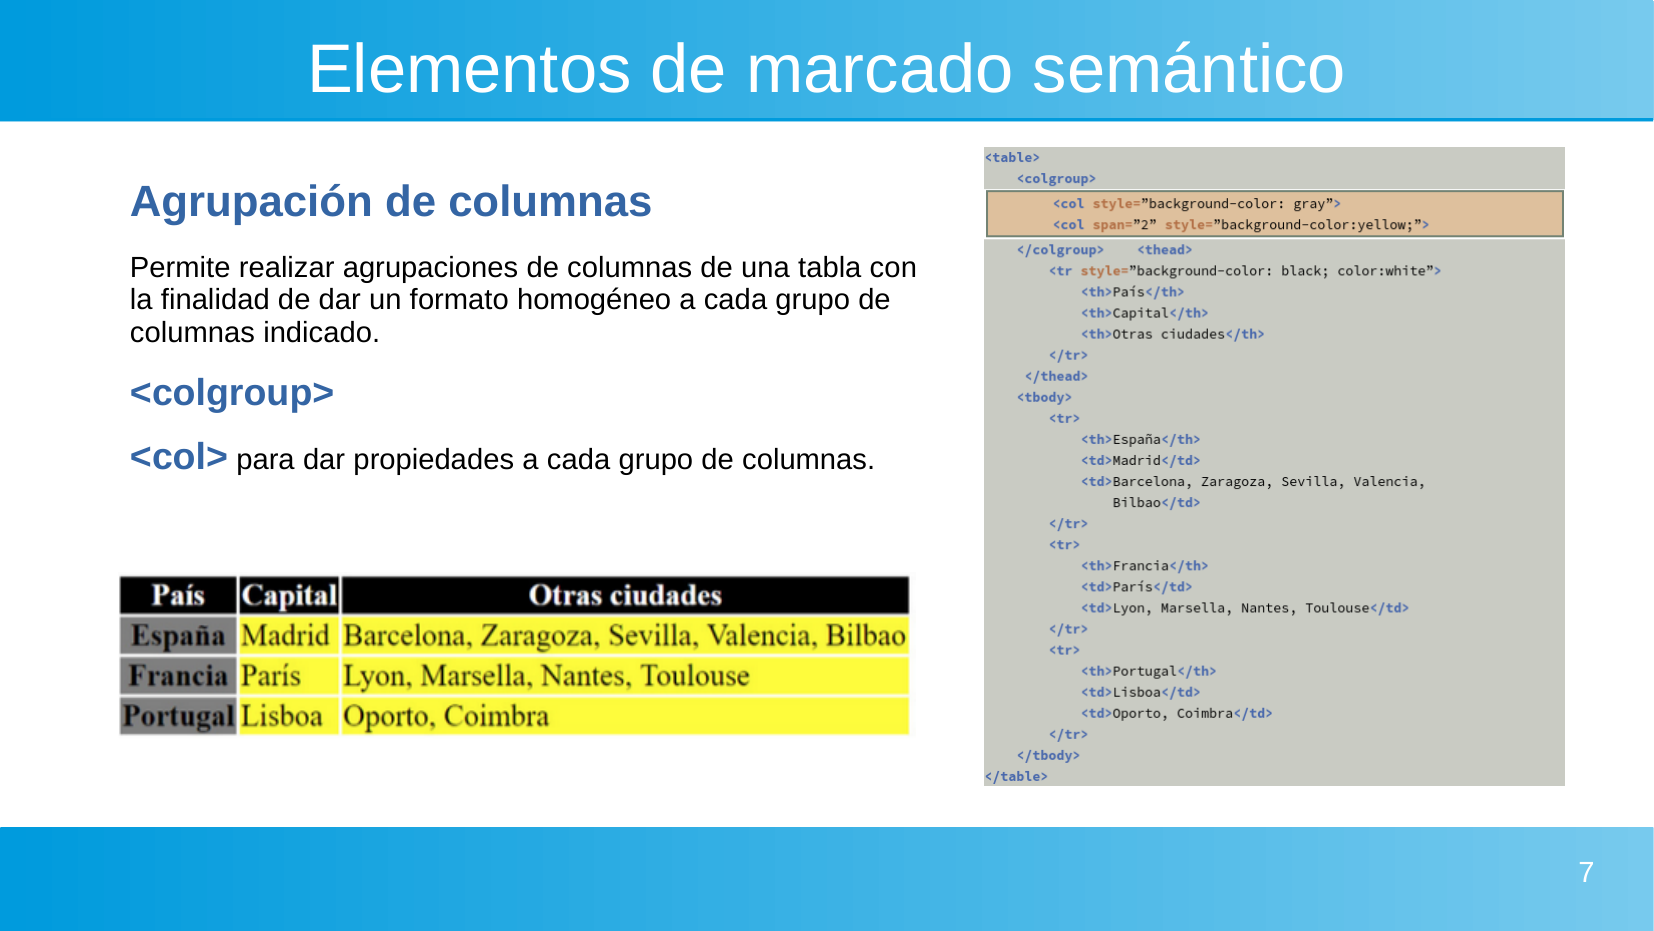

# Elementos de marcado semántico
Agrupación de columnas
Permite realizar agrupaciones de columnas de una tabla con la finalidad de dar un formato homogéneo a cada grupo de columnas indicado.
<colgroup>
<col> para dar propiedades a cada grupo de columnas.
7